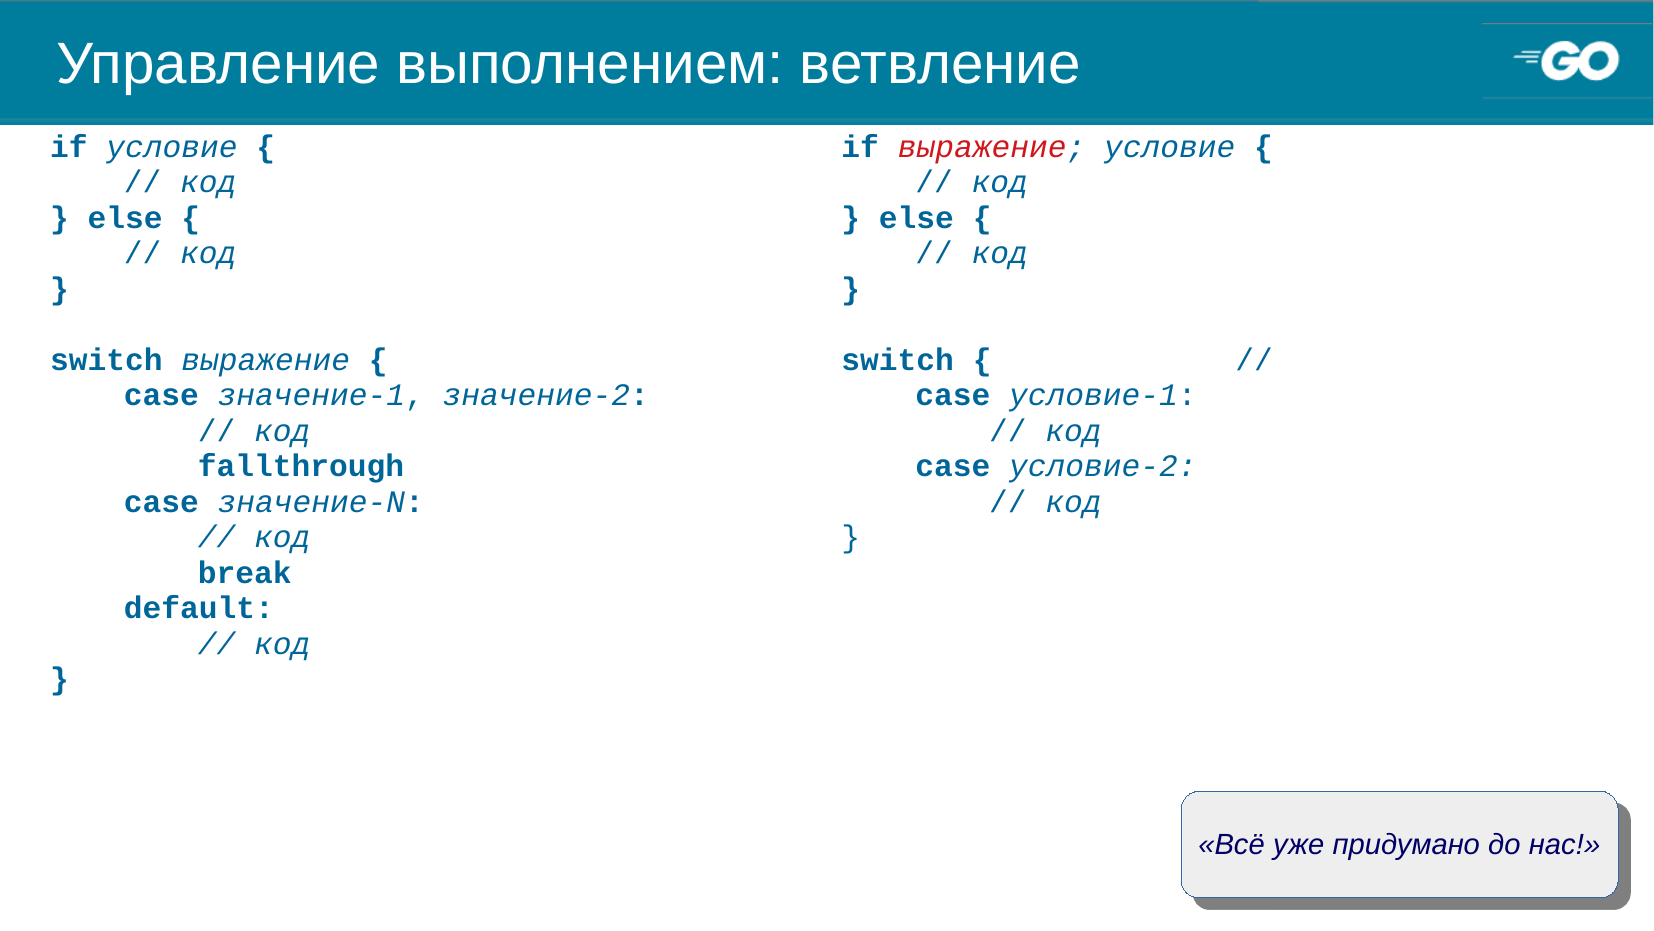

Управление выполнением: ветвление
if условие {
	// код
} else {
	// код
}
switch выражение {
	case значение-1, значение-2:
		// код
		fallthrough
	case значение-N:
		// код
		break
	default:
		// код
}
if выражение; условие {
	// код
} else {
	// код
}
switch { //
	case условие-1:
		// код
	case условие-2:
		// код
}
«Всё уже придумано до нас!»